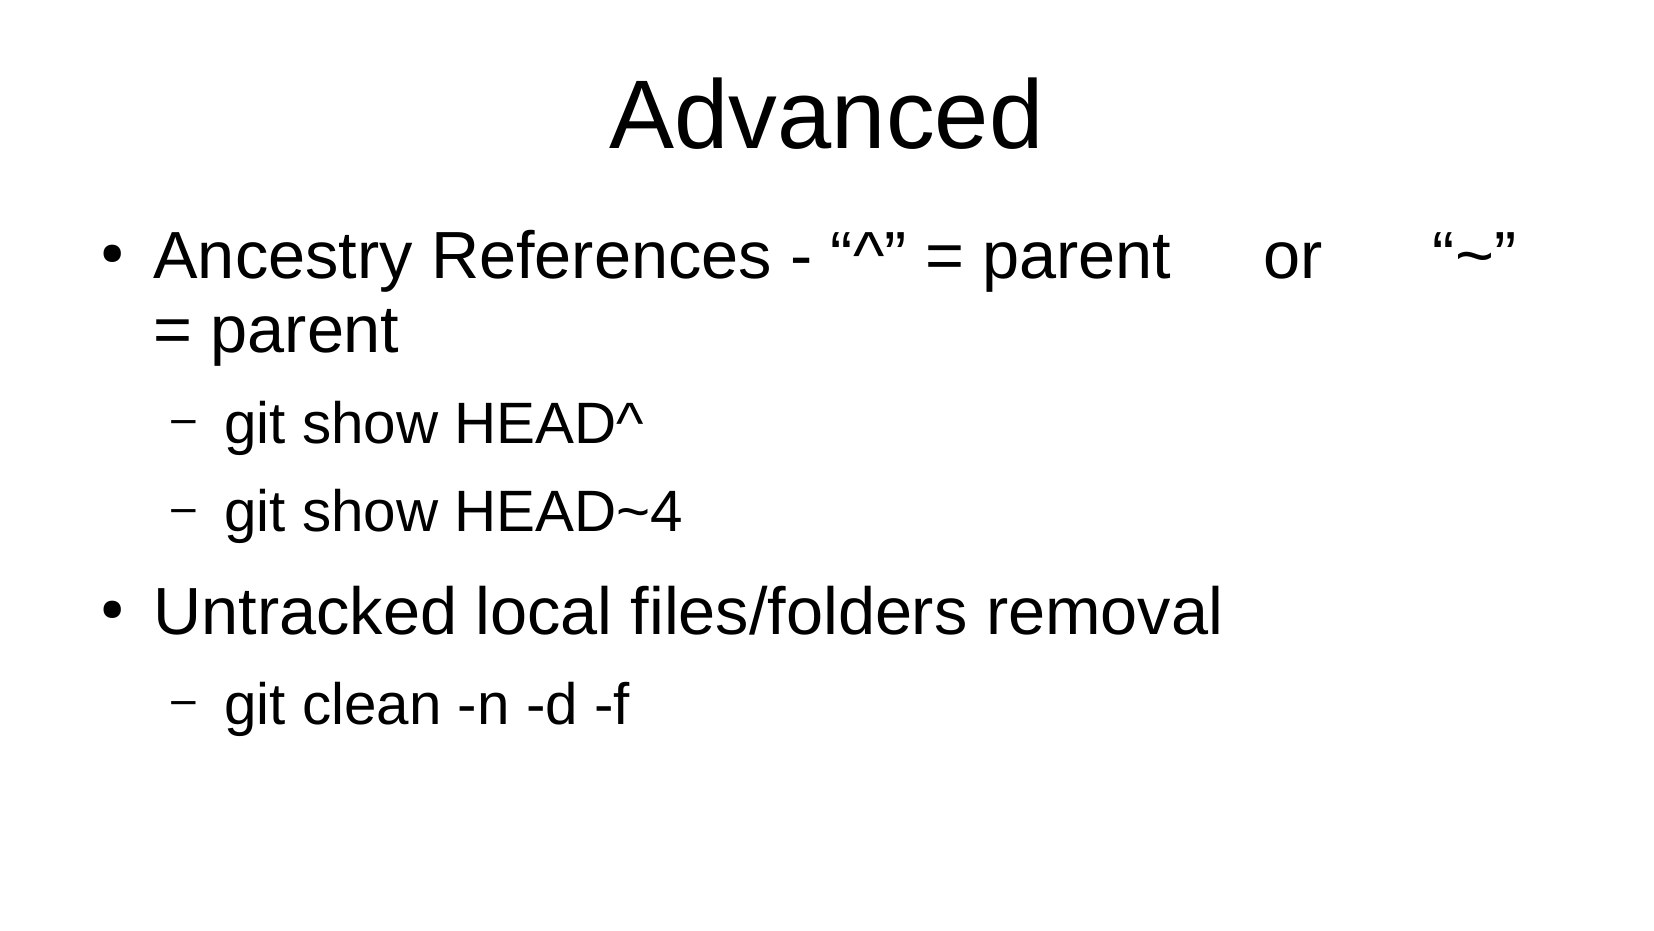

# Advanced
Ancestry References - “^” = parent or “~” = parent
git show HEAD^
git show HEAD~4
Untracked local files/folders removal
git clean -n -d -f